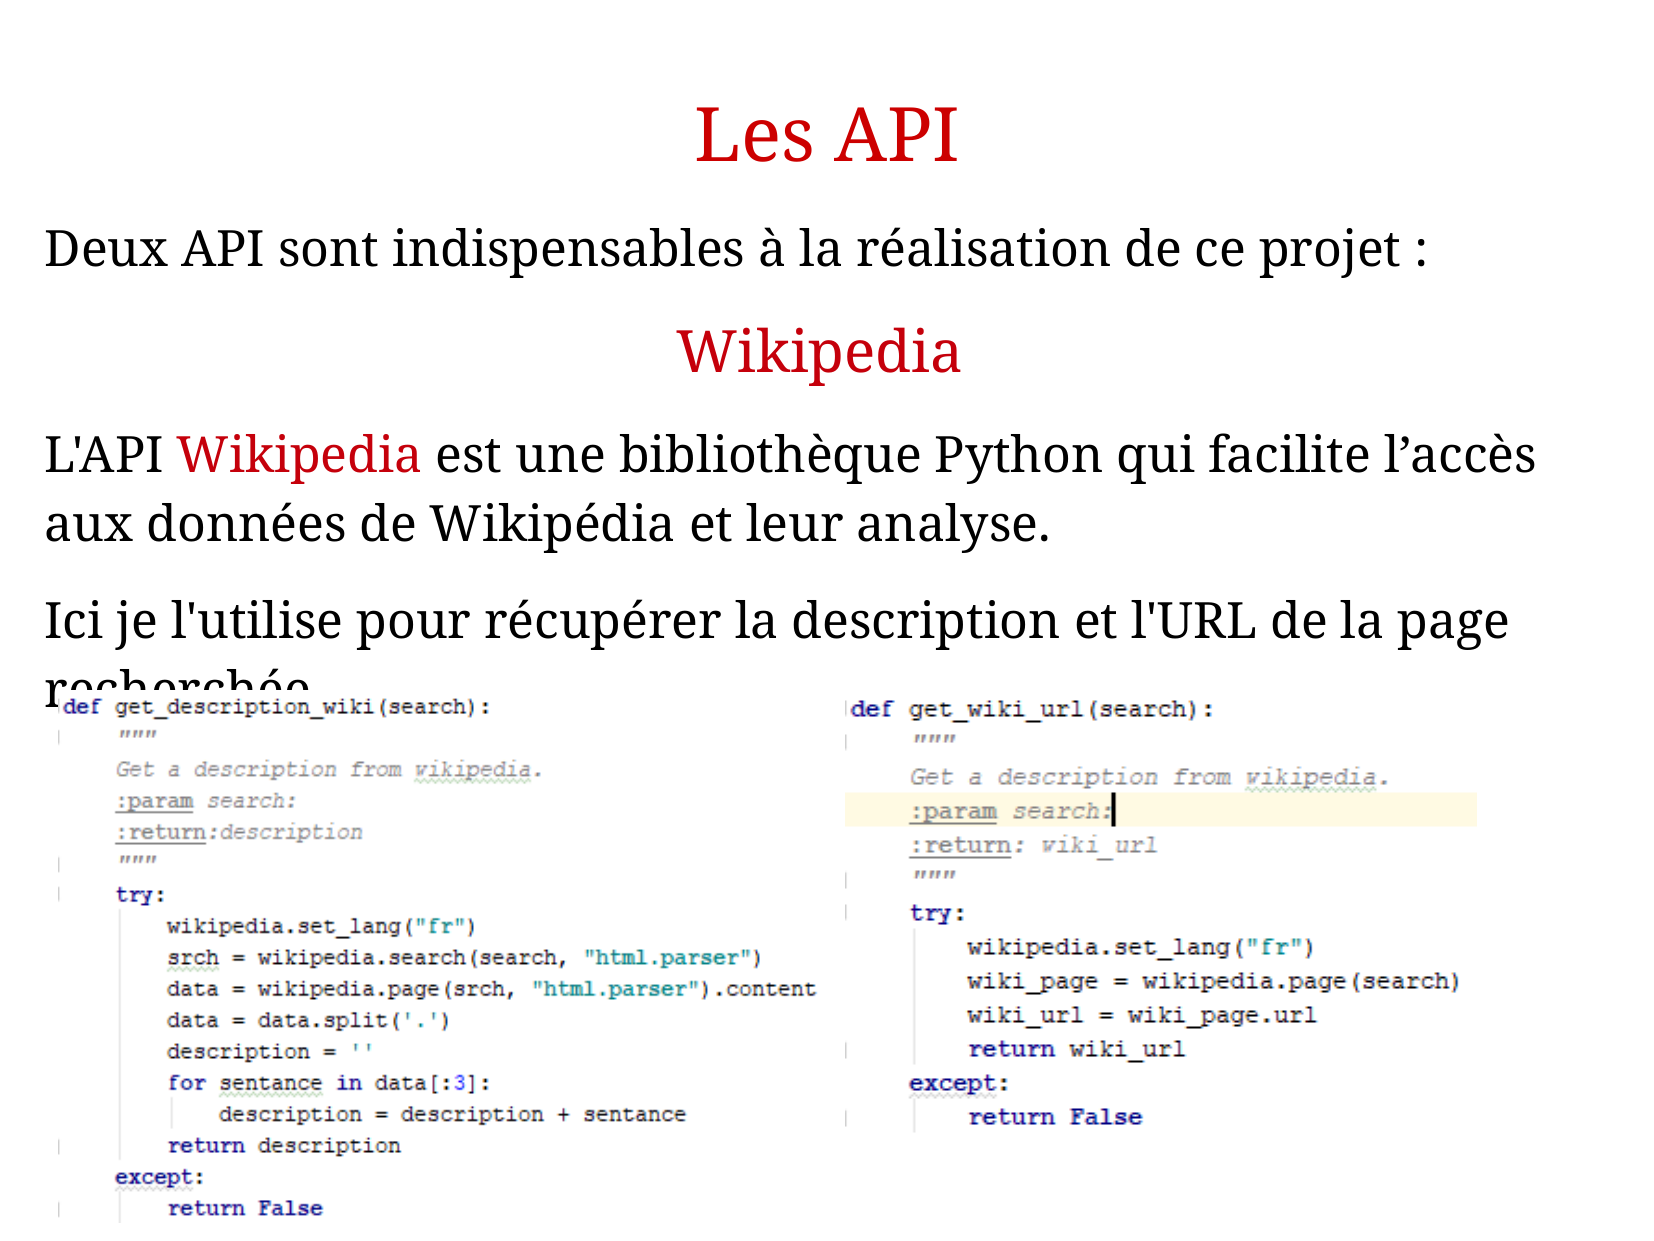

# Les API
Deux API sont indispensables à la réalisation de ce projet :
Wikipedia
L'API Wikipedia est une bibliothèque Python qui facilite l’accès aux données de Wikipédia et leur analyse.
Ici je l'utilise pour récupérer la description et l'URL de la page recherchée.